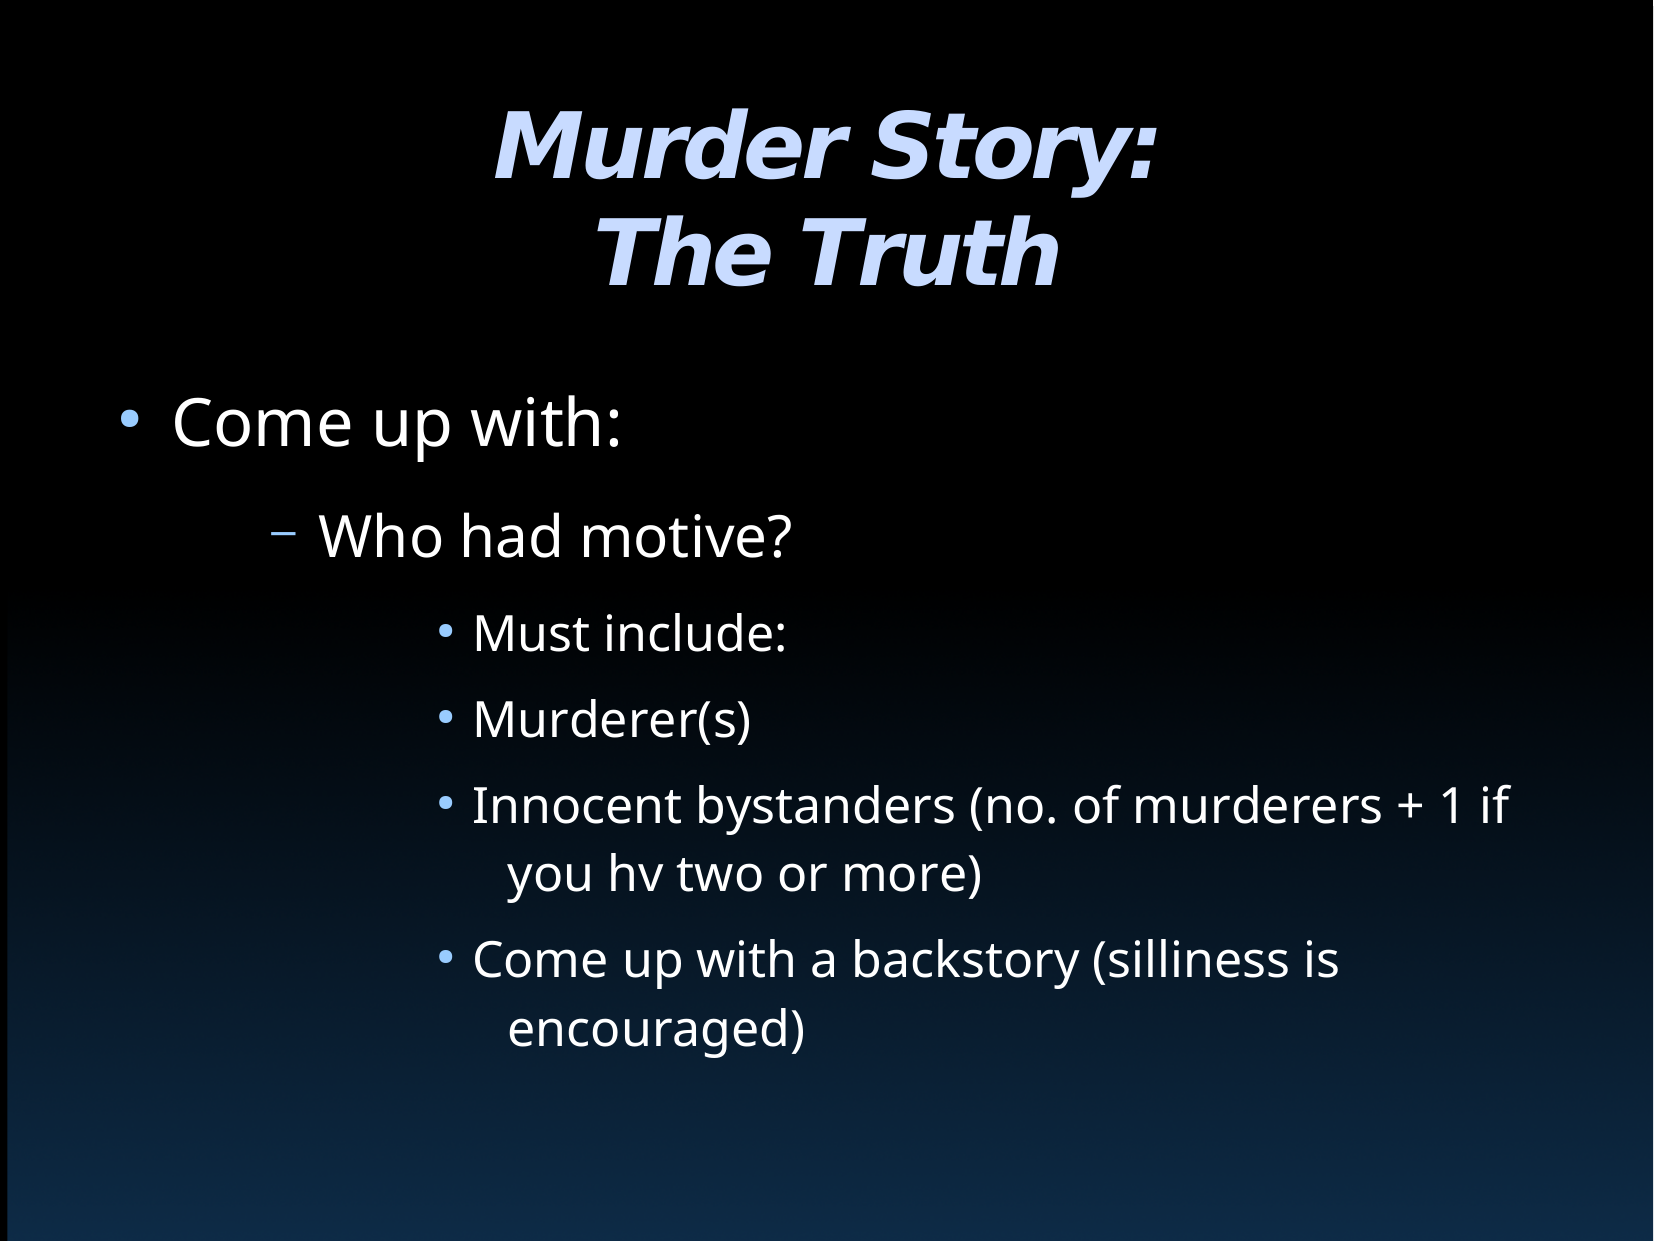

# Murder Story: The Truth
Come up with:
Who had motive?
Must include:
Murderer(s)
Innocent bystanders (no. of murderers + 1 if you hv two or more)
Come up with a backstory (silliness is encouraged)